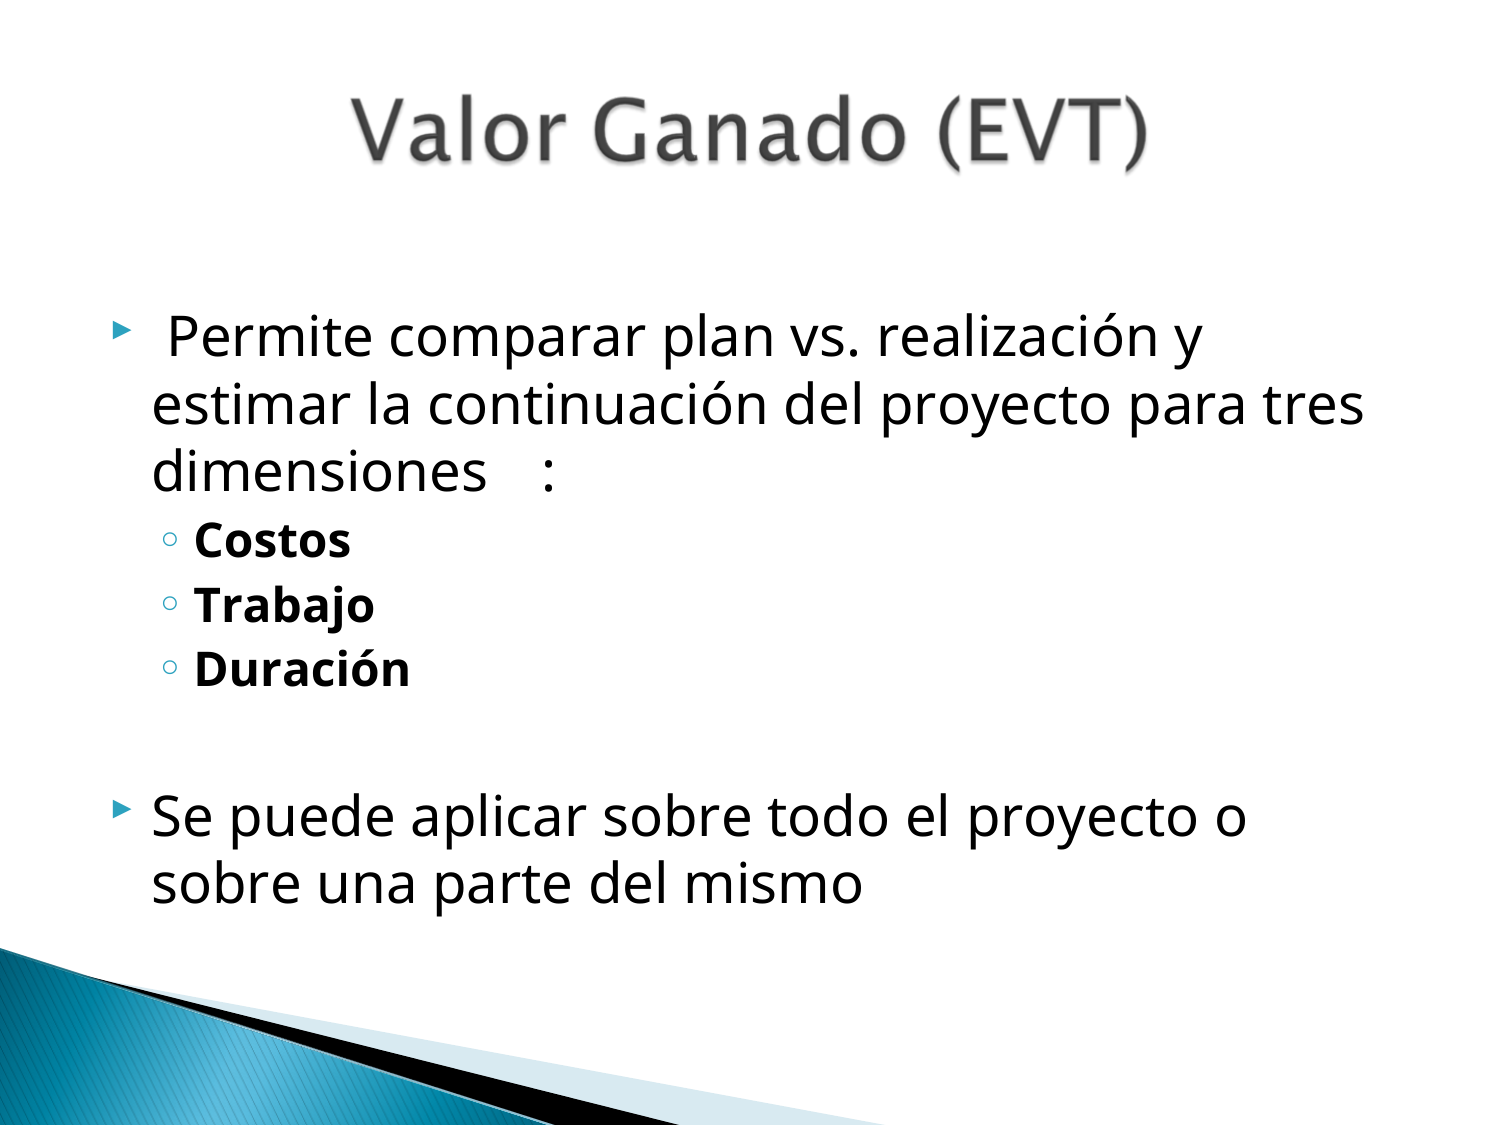

# Permite comparar plan vs. realización y estimar la continuación del proyecto para tres dimensiones	:
Costos
Trabajo
Duración
Se puede aplicar sobre todo el proyecto o sobre una parte del mismo